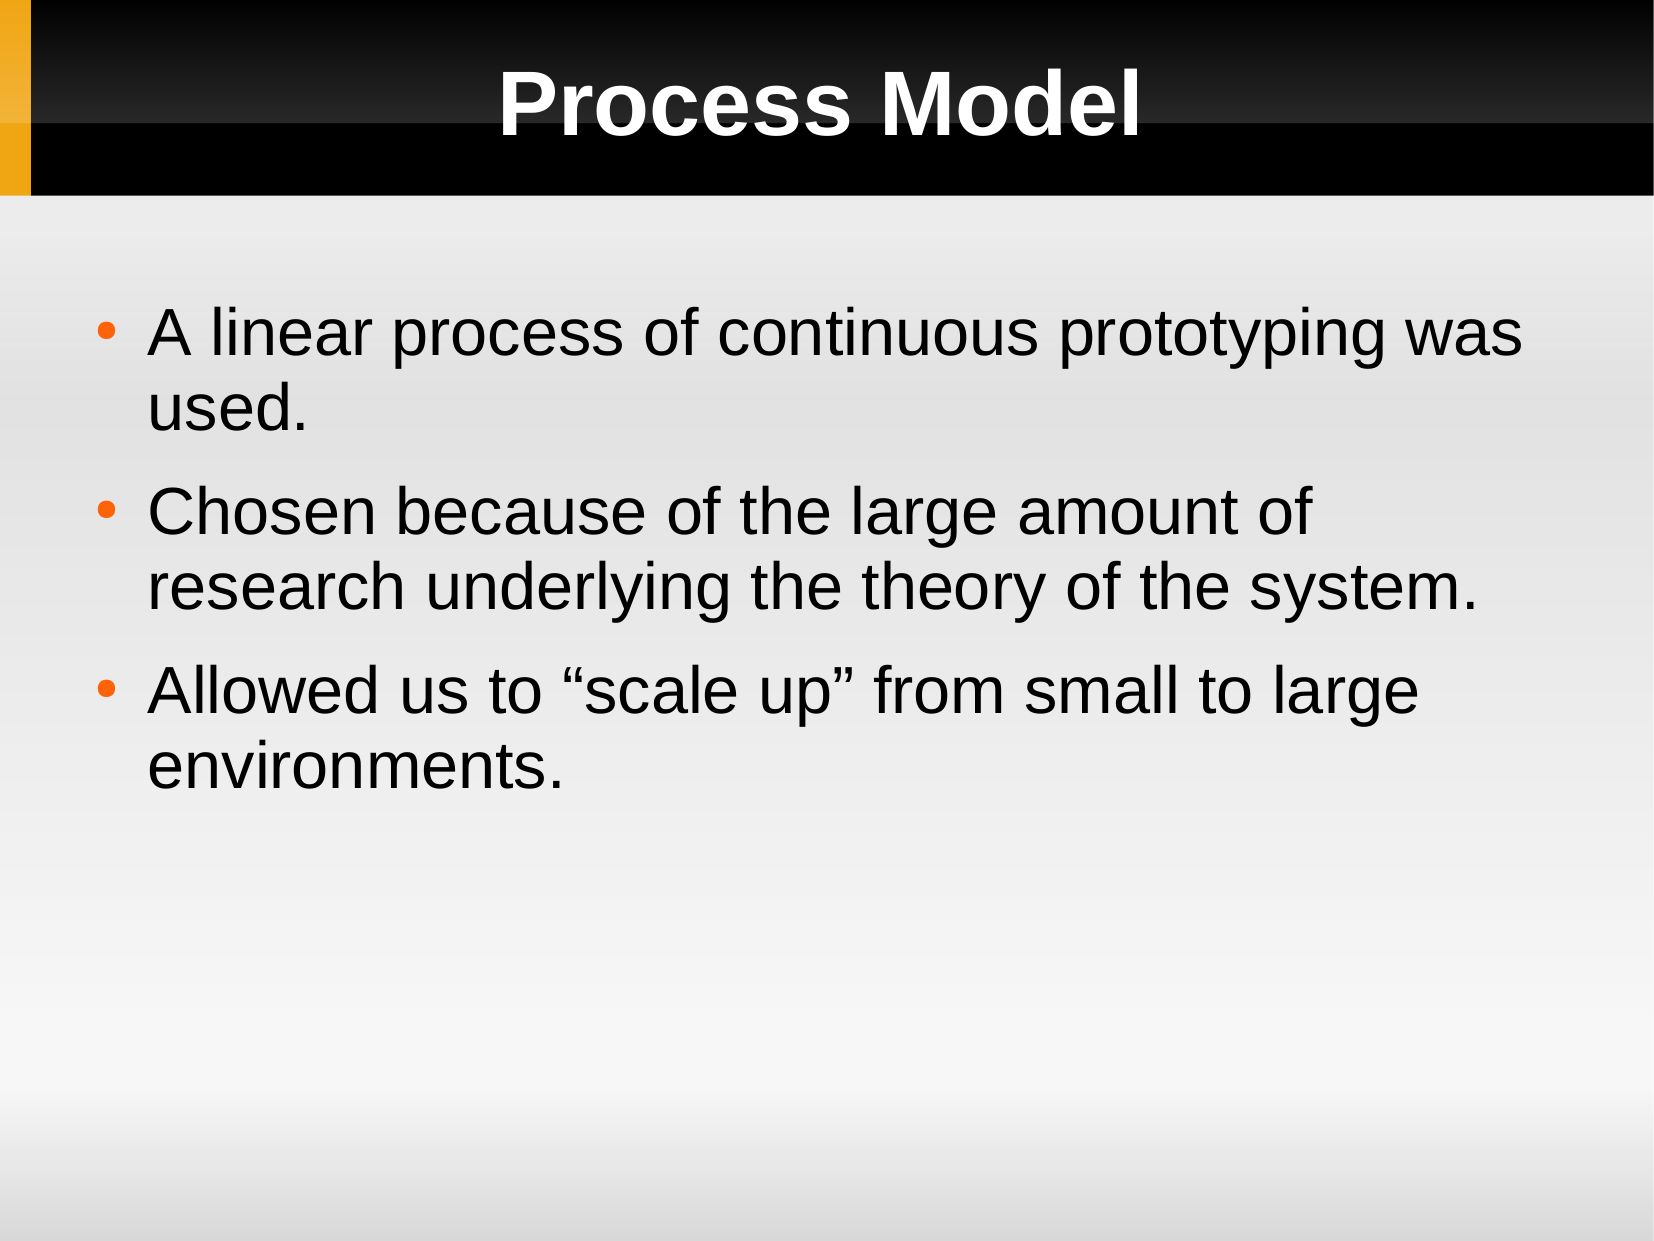

# Process Model
A linear process of continuous prototyping was used.
Chosen because of the large amount of research underlying the theory of the system.
Allowed us to “scale up” from small to large environments.